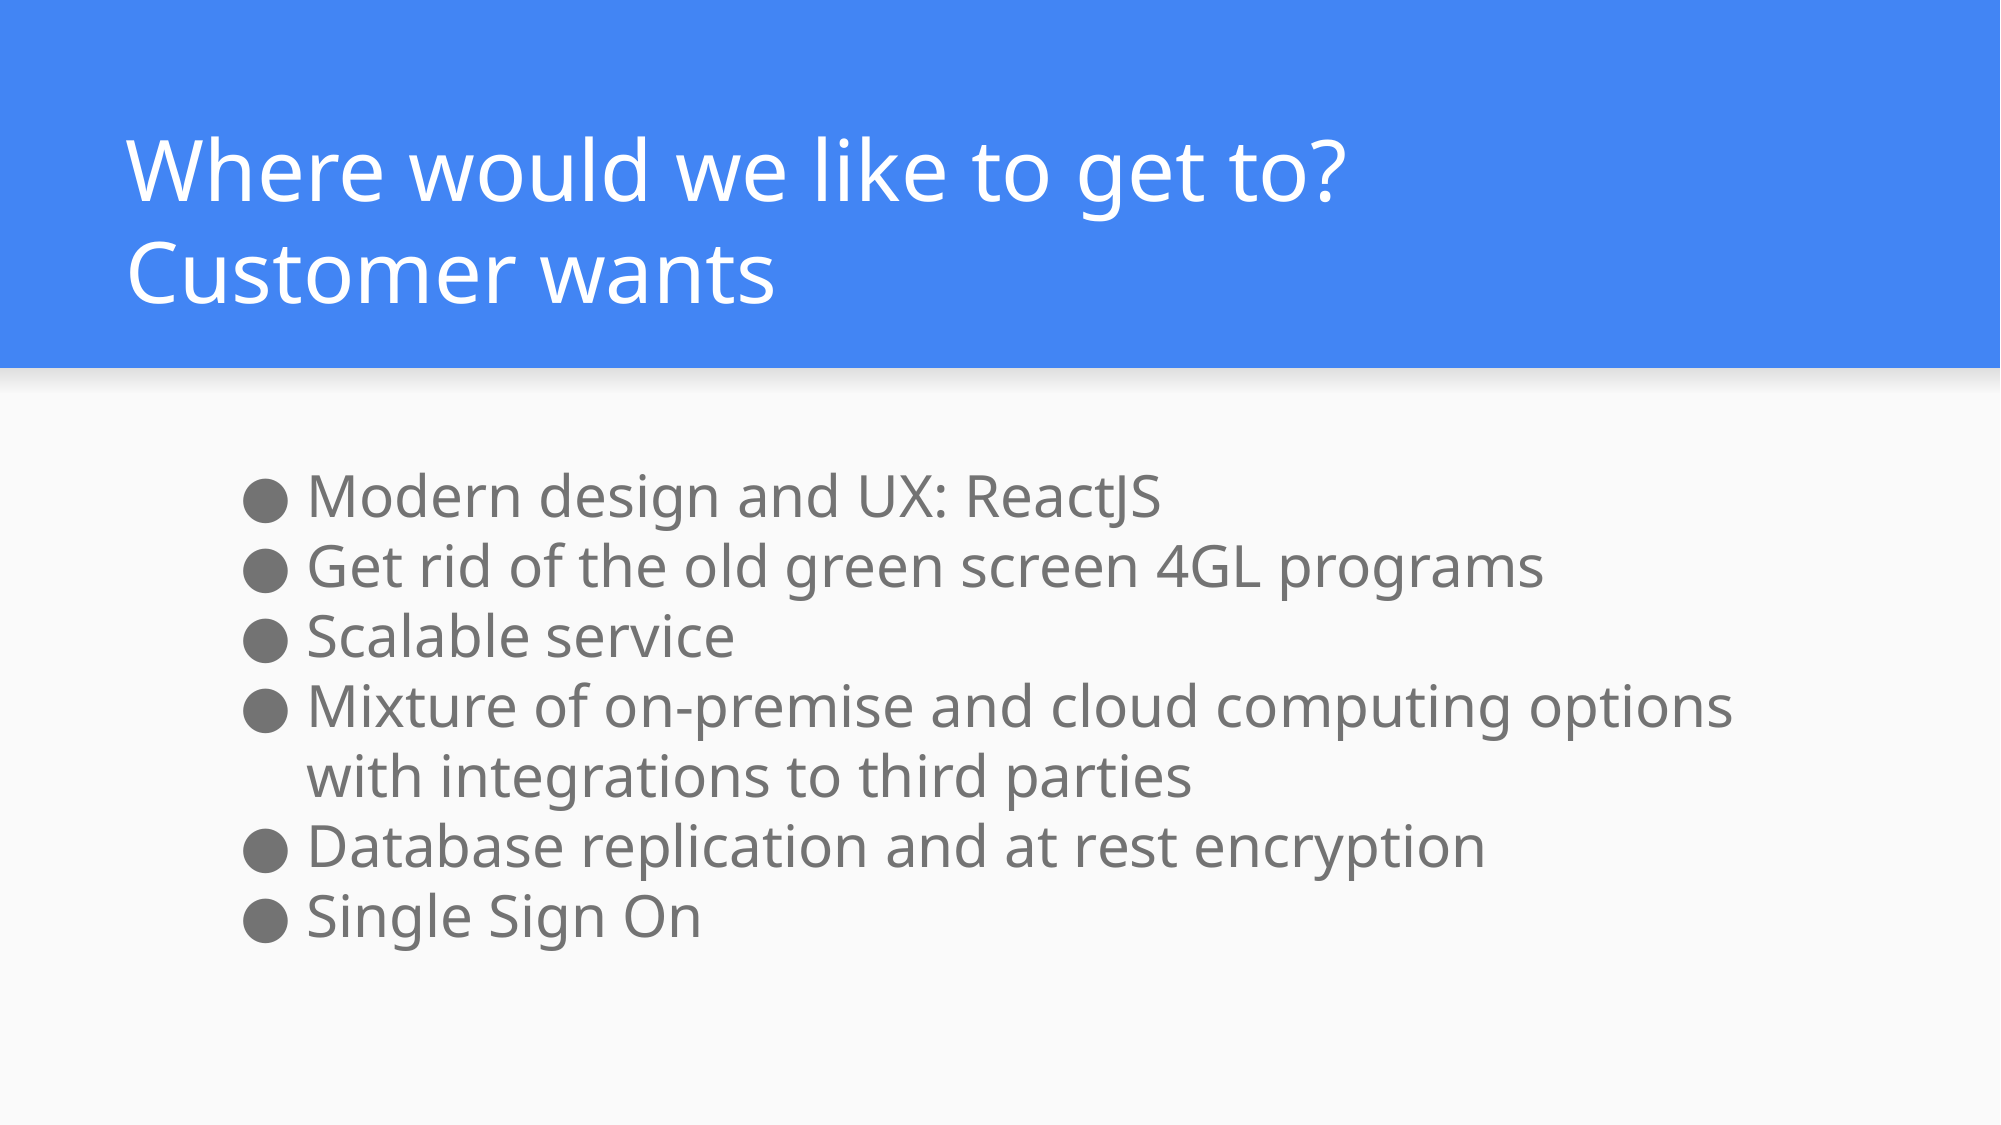

# Where would we like to get to? Customer wants
Modern design and UX: ReactJS
Get rid of the old green screen 4GL programs
Scalable service
Mixture of on-premise and cloud computing options with integrations to third parties
Database replication and at rest encryption
Single Sign On